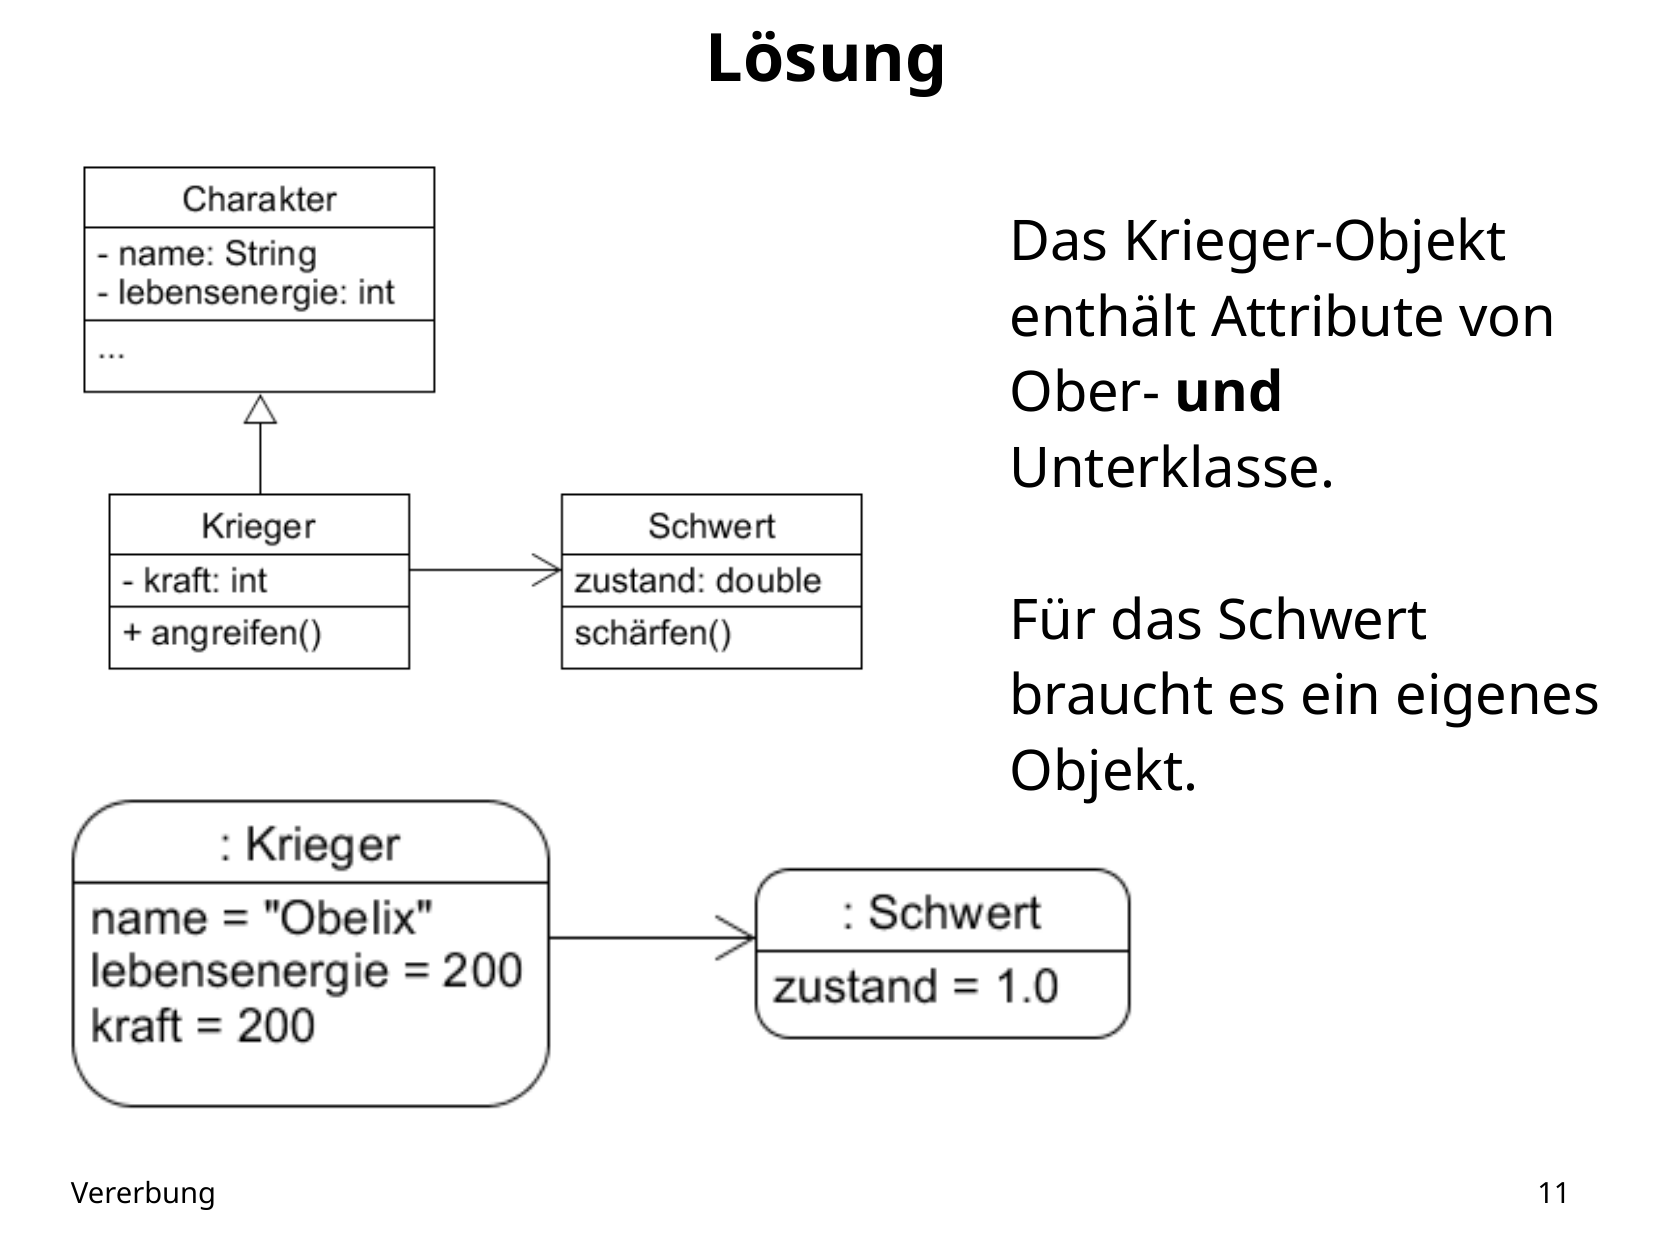

# Lösung
Das Krieger-Objekt enthält Attribute von Ober- und Unterklasse.
Für das Schwert braucht es ein eigenes Objekt.
Vererbung
11